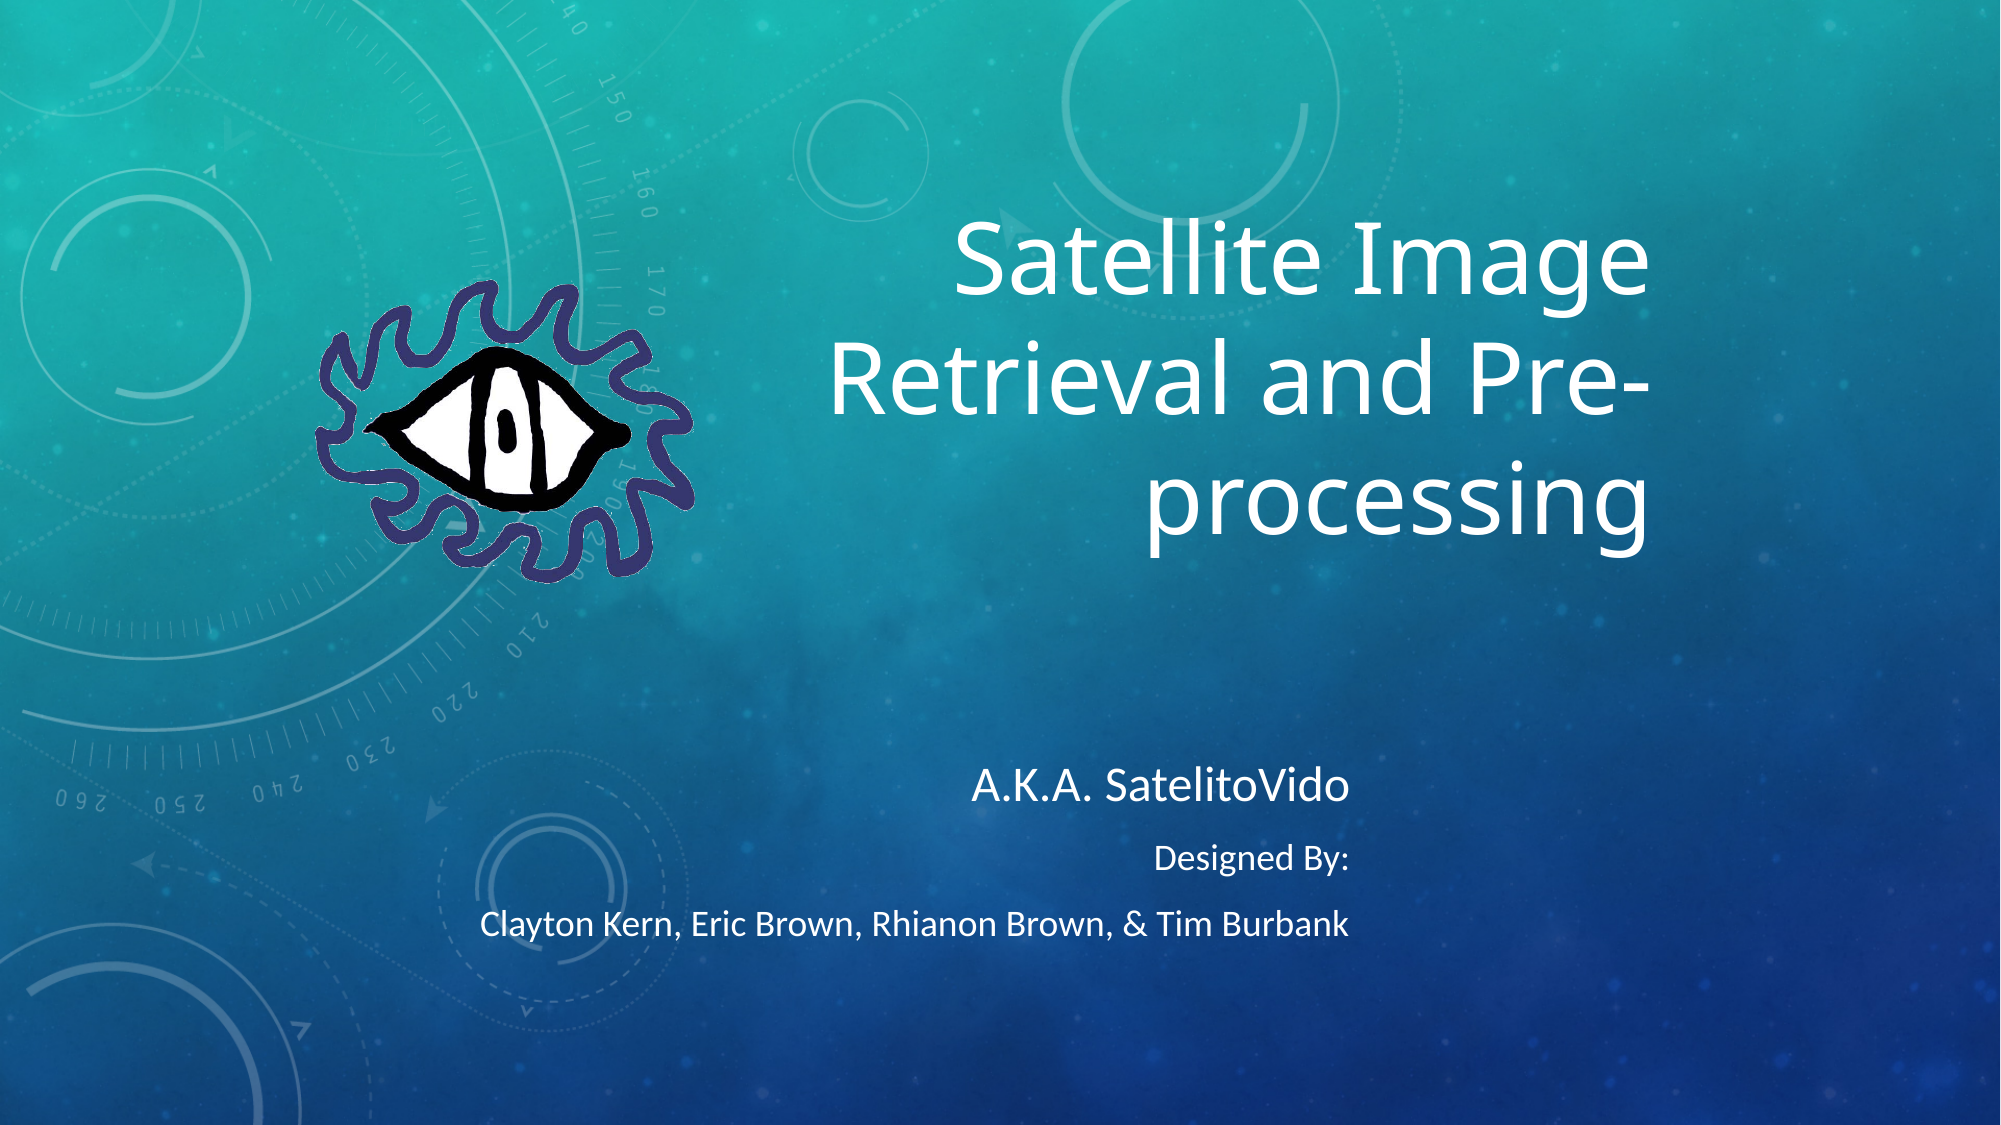

# Satellite Image Retrieval and Pre-processing
A.K.A. SatelitoVido
Designed By:
Clayton Kern, Eric Brown, Rhianon Brown, & Tim Burbank